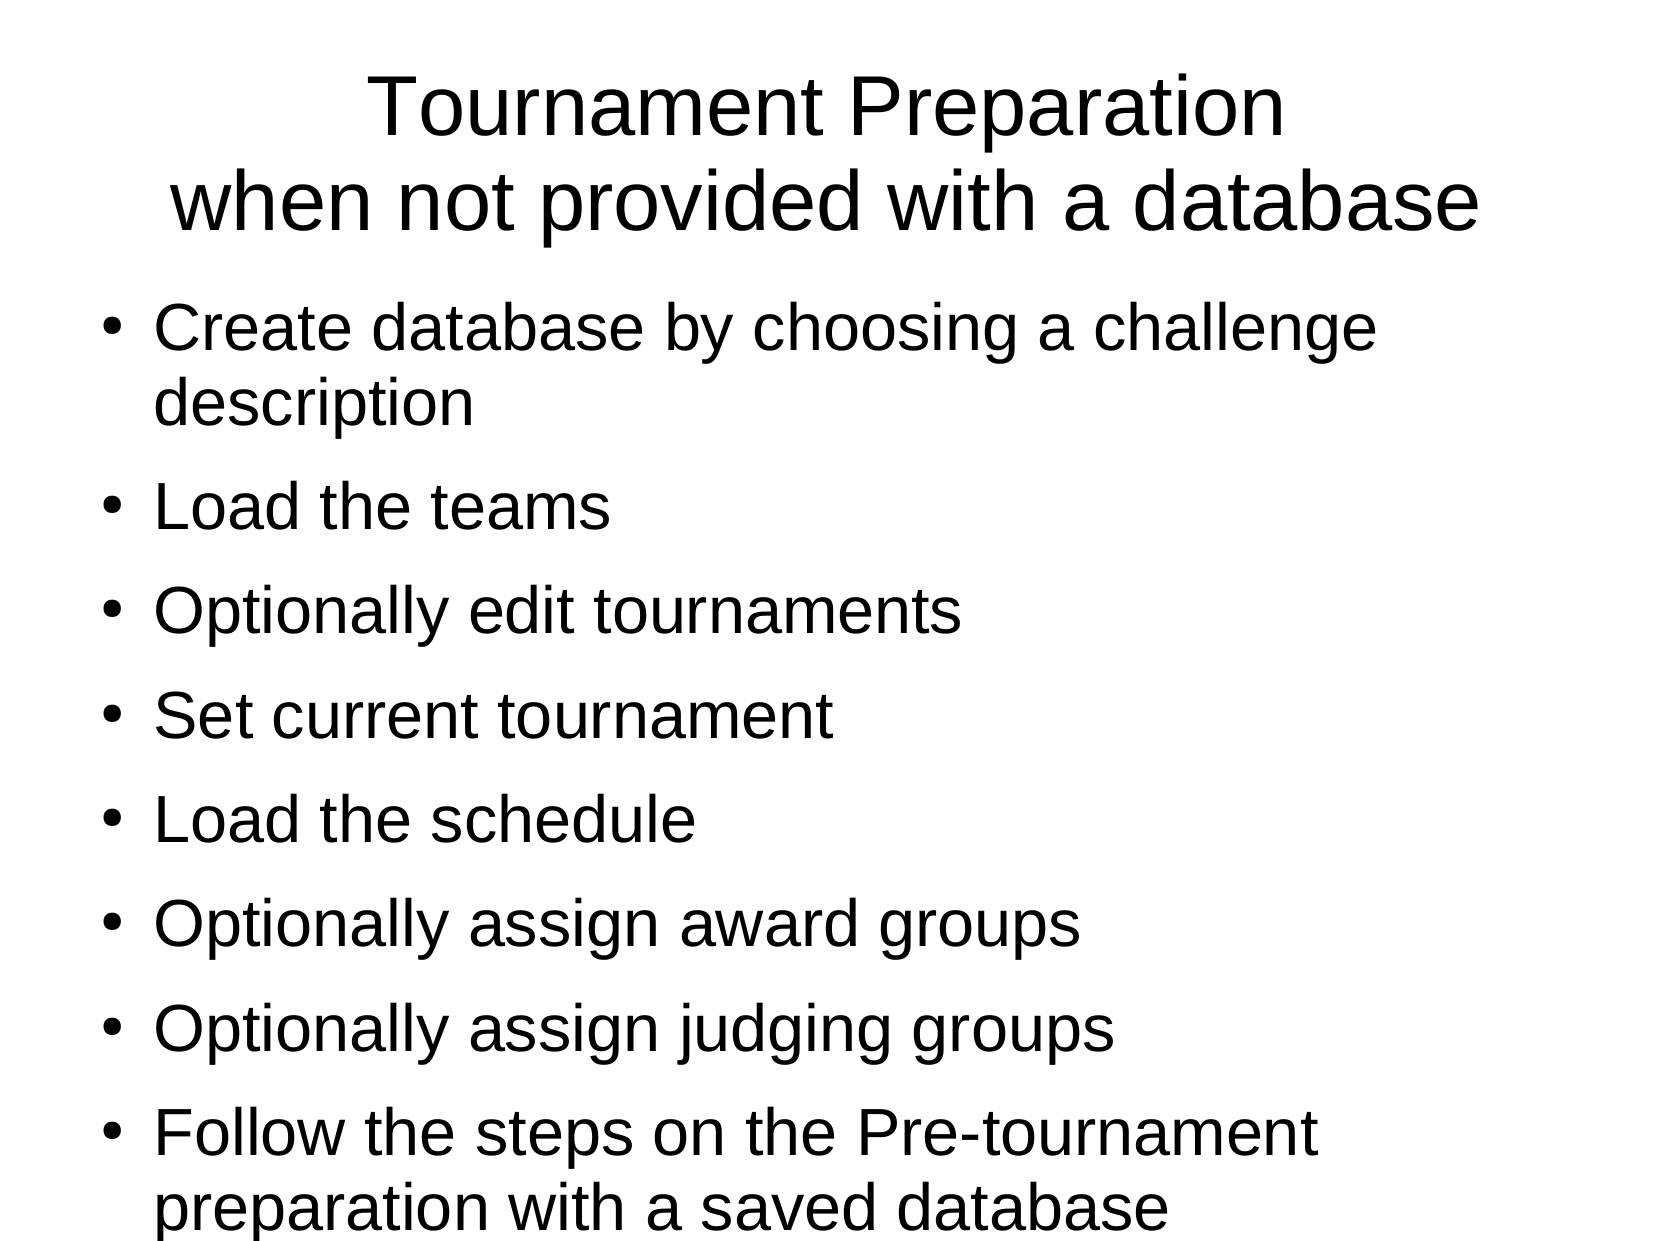

# Tournament Preparation when not provided with a database
Create database by choosing a challenge description
Load the teams
Optionally edit tournaments
Set current tournament
Load the schedule
Optionally assign award groups
Optionally assign judging groups
Follow the steps on the Pre-tournament preparation with a saved database